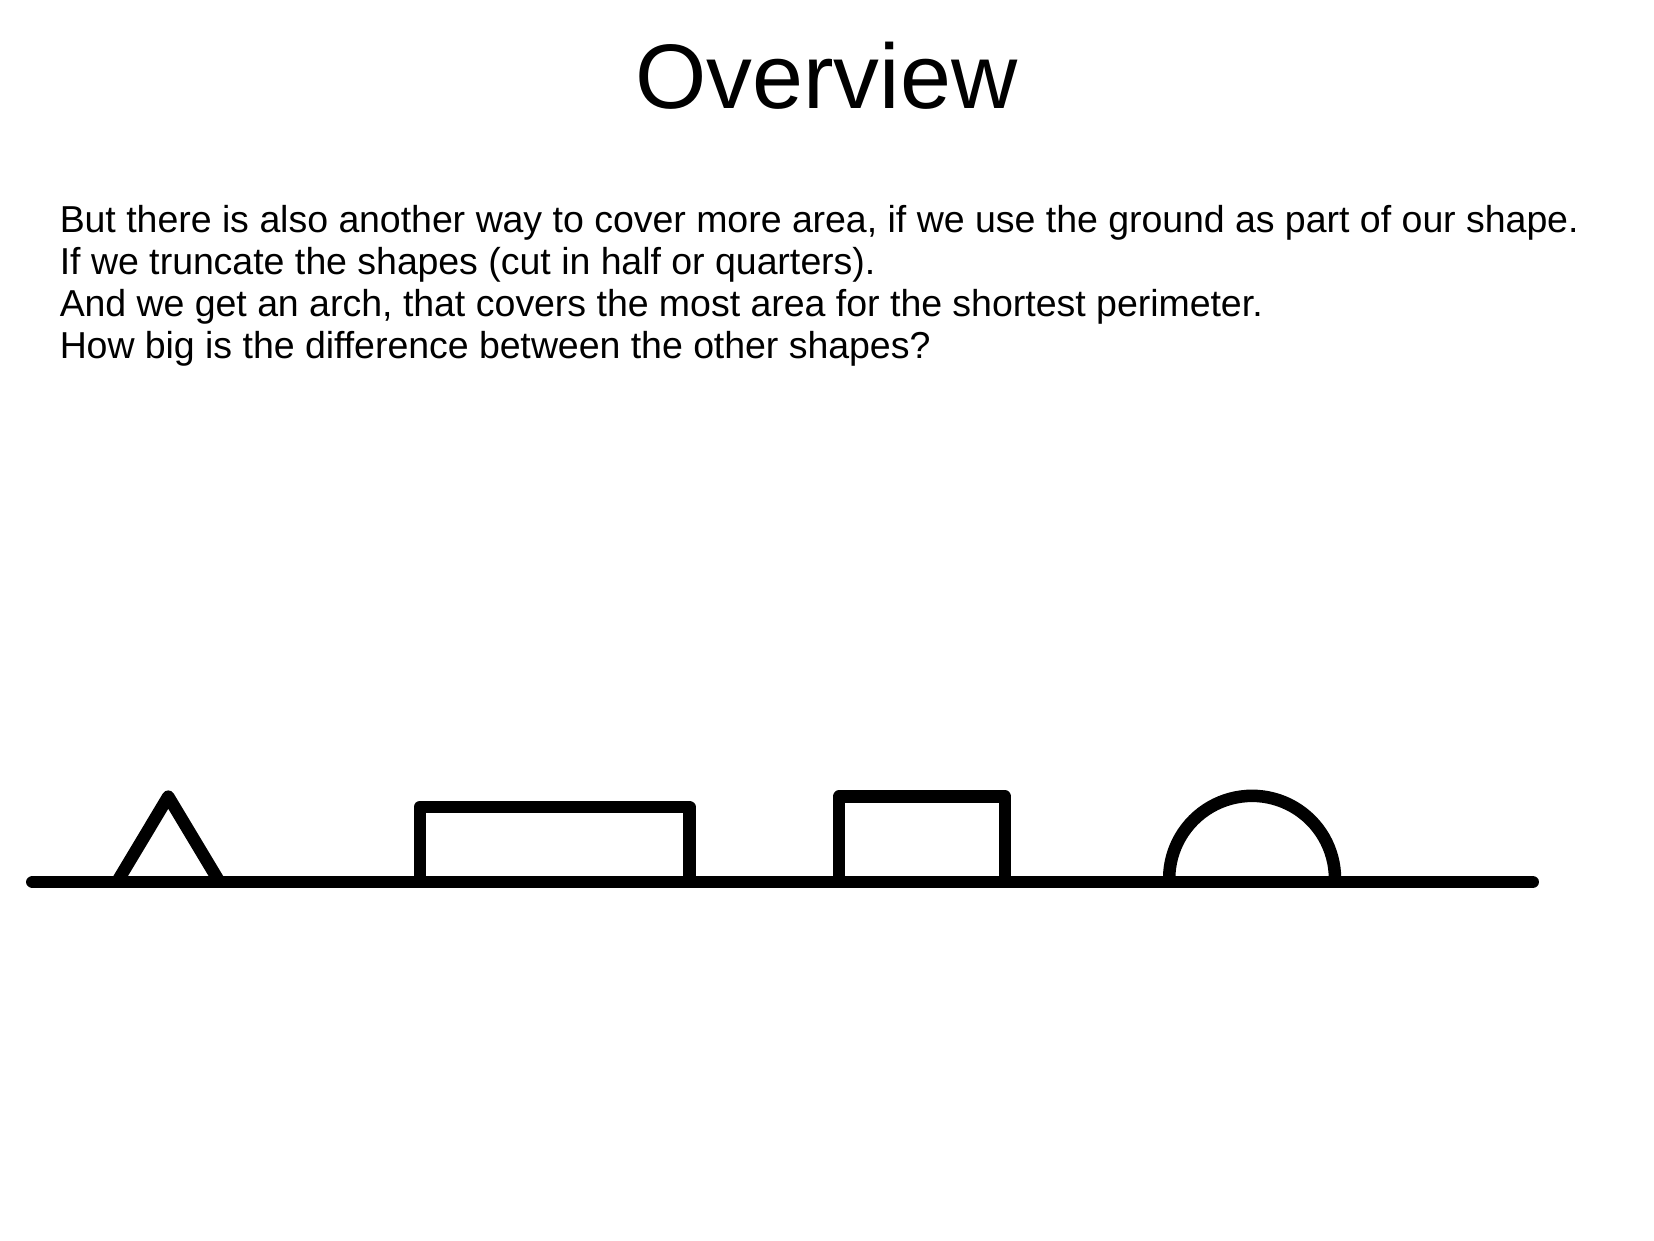

# Overview
But there is also another way to cover more area, if we use the ground as part of our shape.
If we truncate the shapes (cut in half or quarters).
And we get an arch, that covers the most area for the shortest perimeter.
How big is the difference between the other shapes?